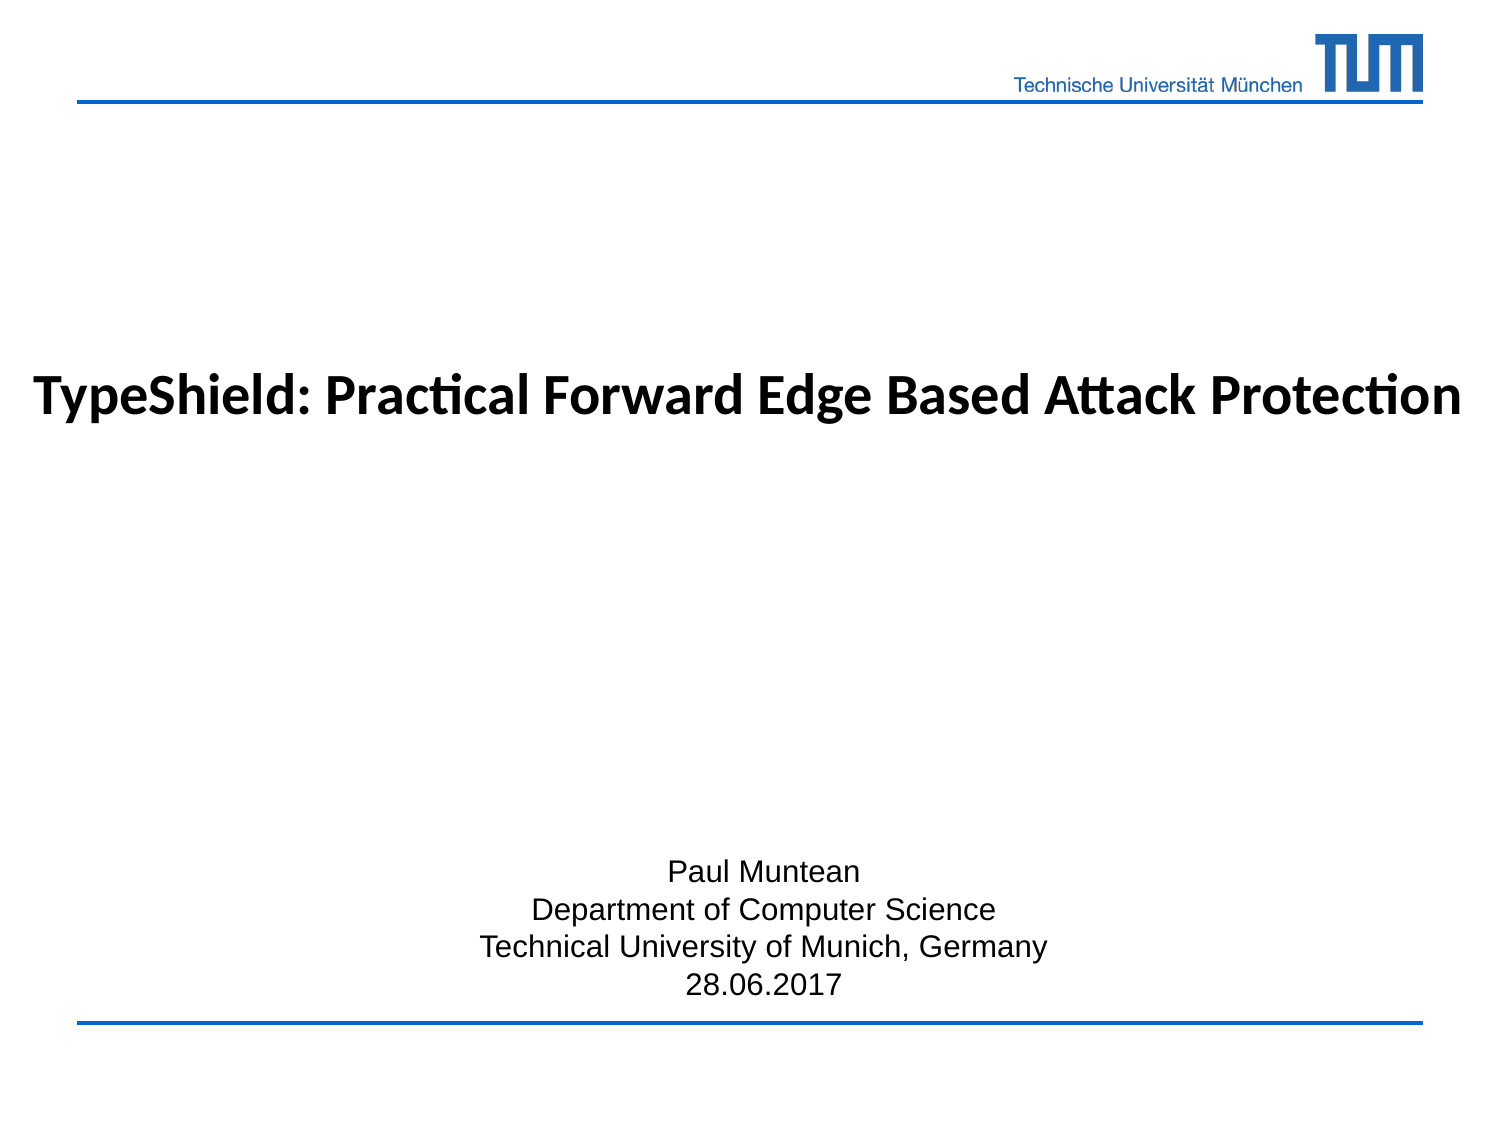

# TypeShield: Practical Forward Edge Based Attack Protection
Paul Muntean
Department of Computer Science
Technical University of Munich, Germany
28.06.2017